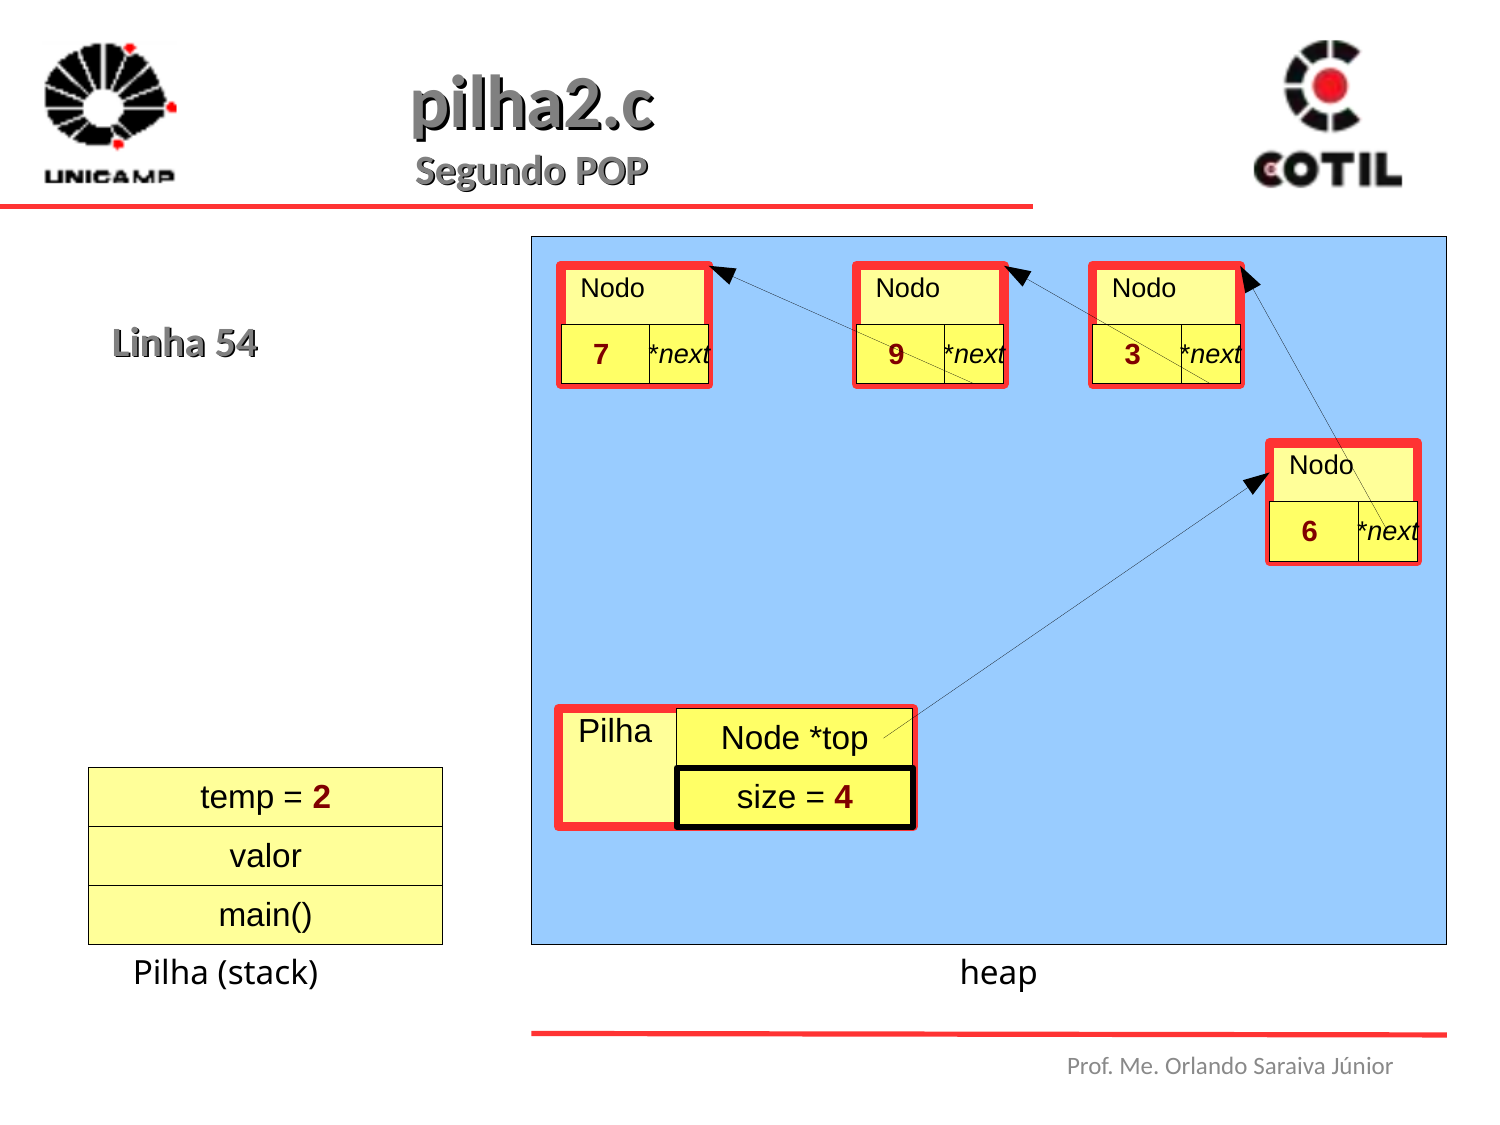

# pilha2.c Segundo POP
Nodo
7
*next
Nodo
7
*next
Nodo
9
*next
Nodo
3
*next
Linha 54
Nodo
6
*next
Pilha
Node *top
temp = 2
size = 4
valor
main()
heap
Pilha (stack)